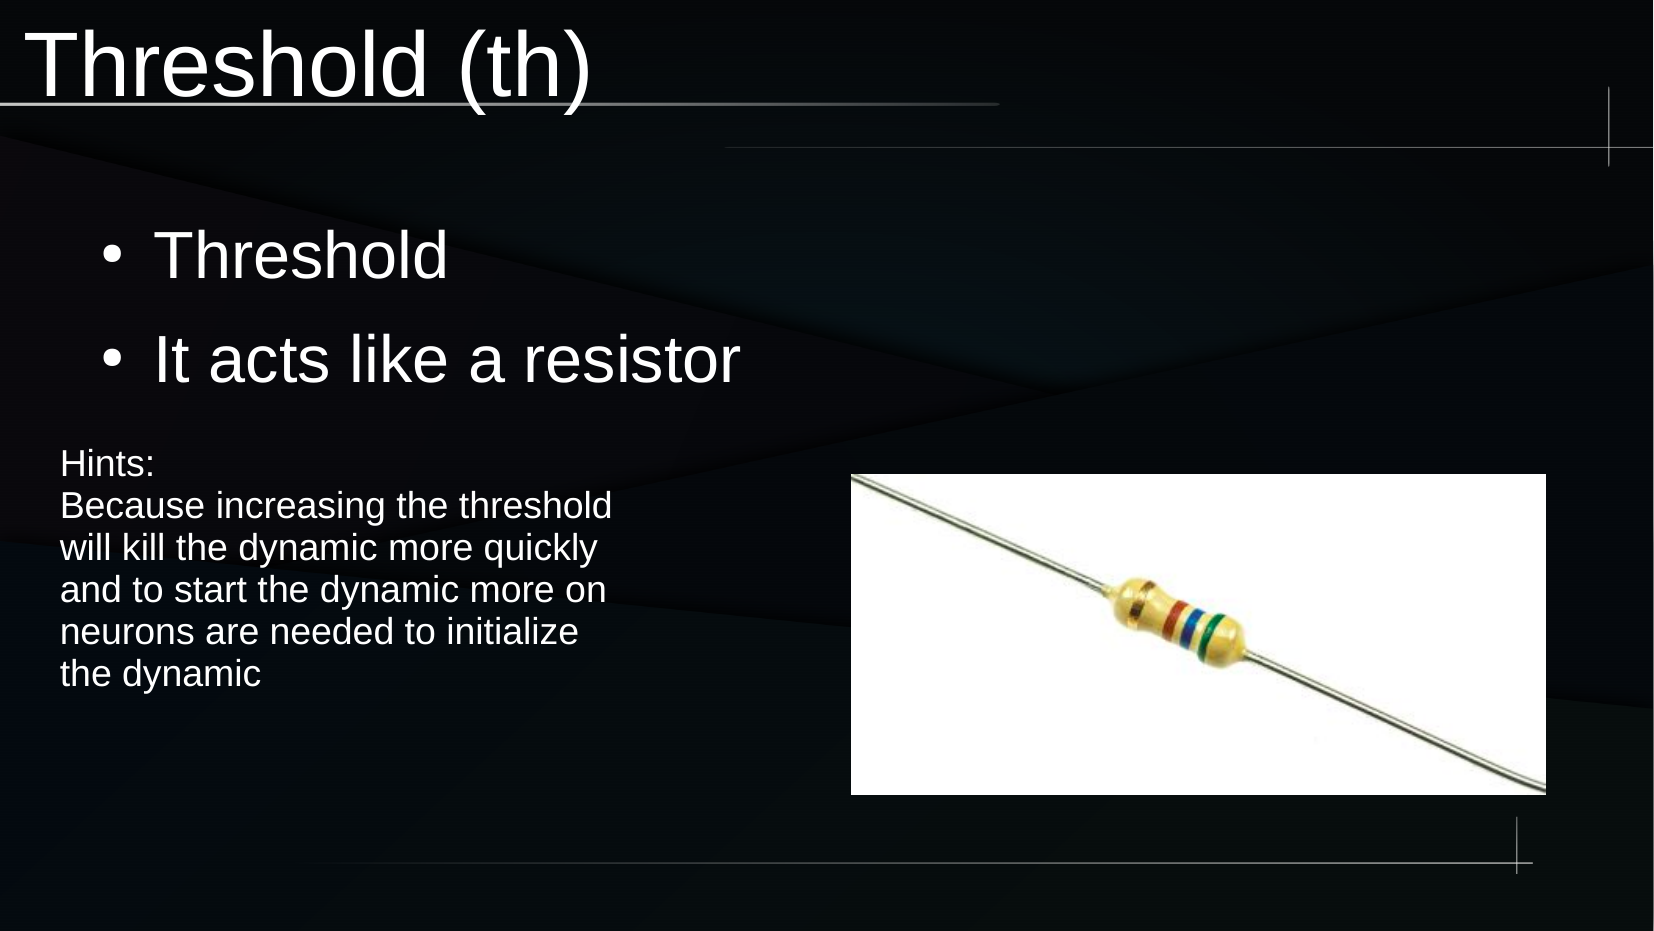

# Threshold (th)
Threshold
It acts like a resistor
Hints:
Because increasing the threshold will kill the dynamic more quickly and to start the dynamic more on neurons are needed to initialize the dynamic